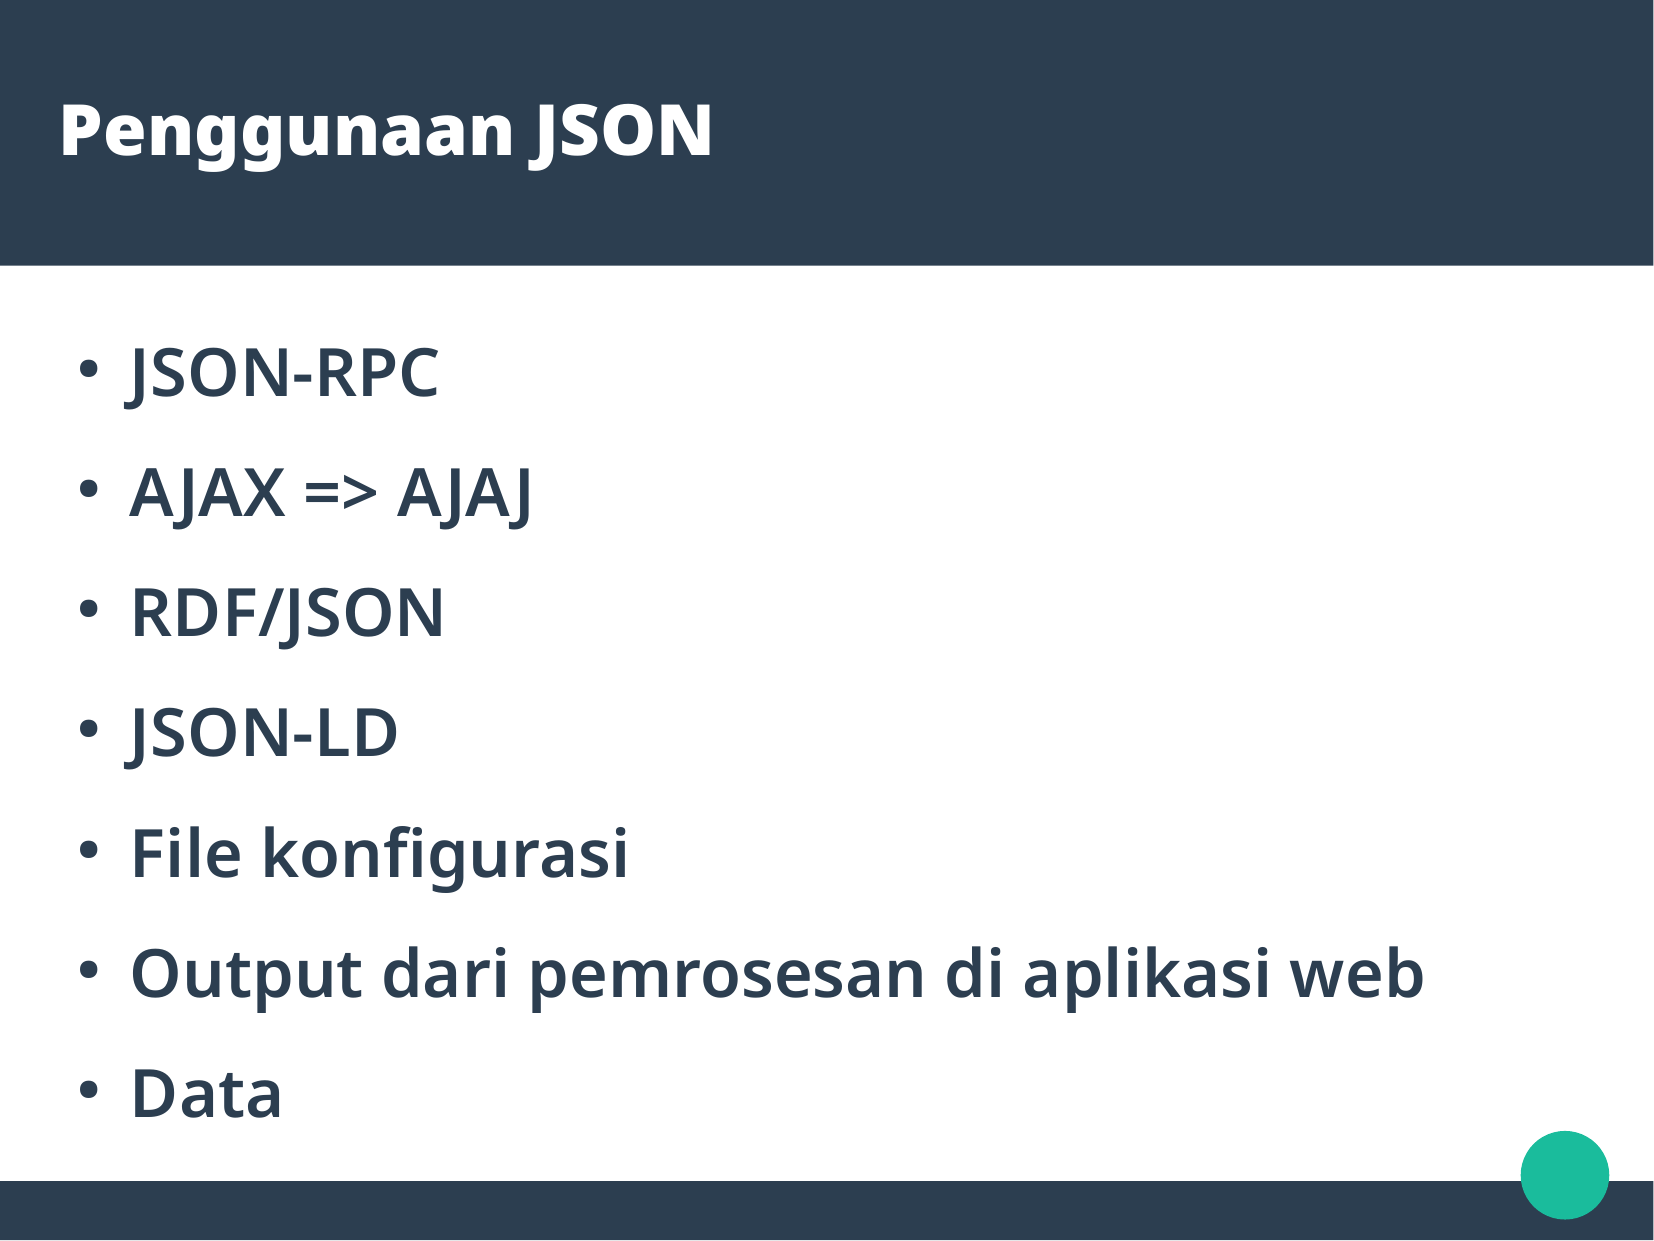

# Penggunaan JSON
JSON-RPC
AJAX => AJAJ
RDF/JSON
JSON-LD
File konfigurasi
Output dari pemrosesan di aplikasi web
Data